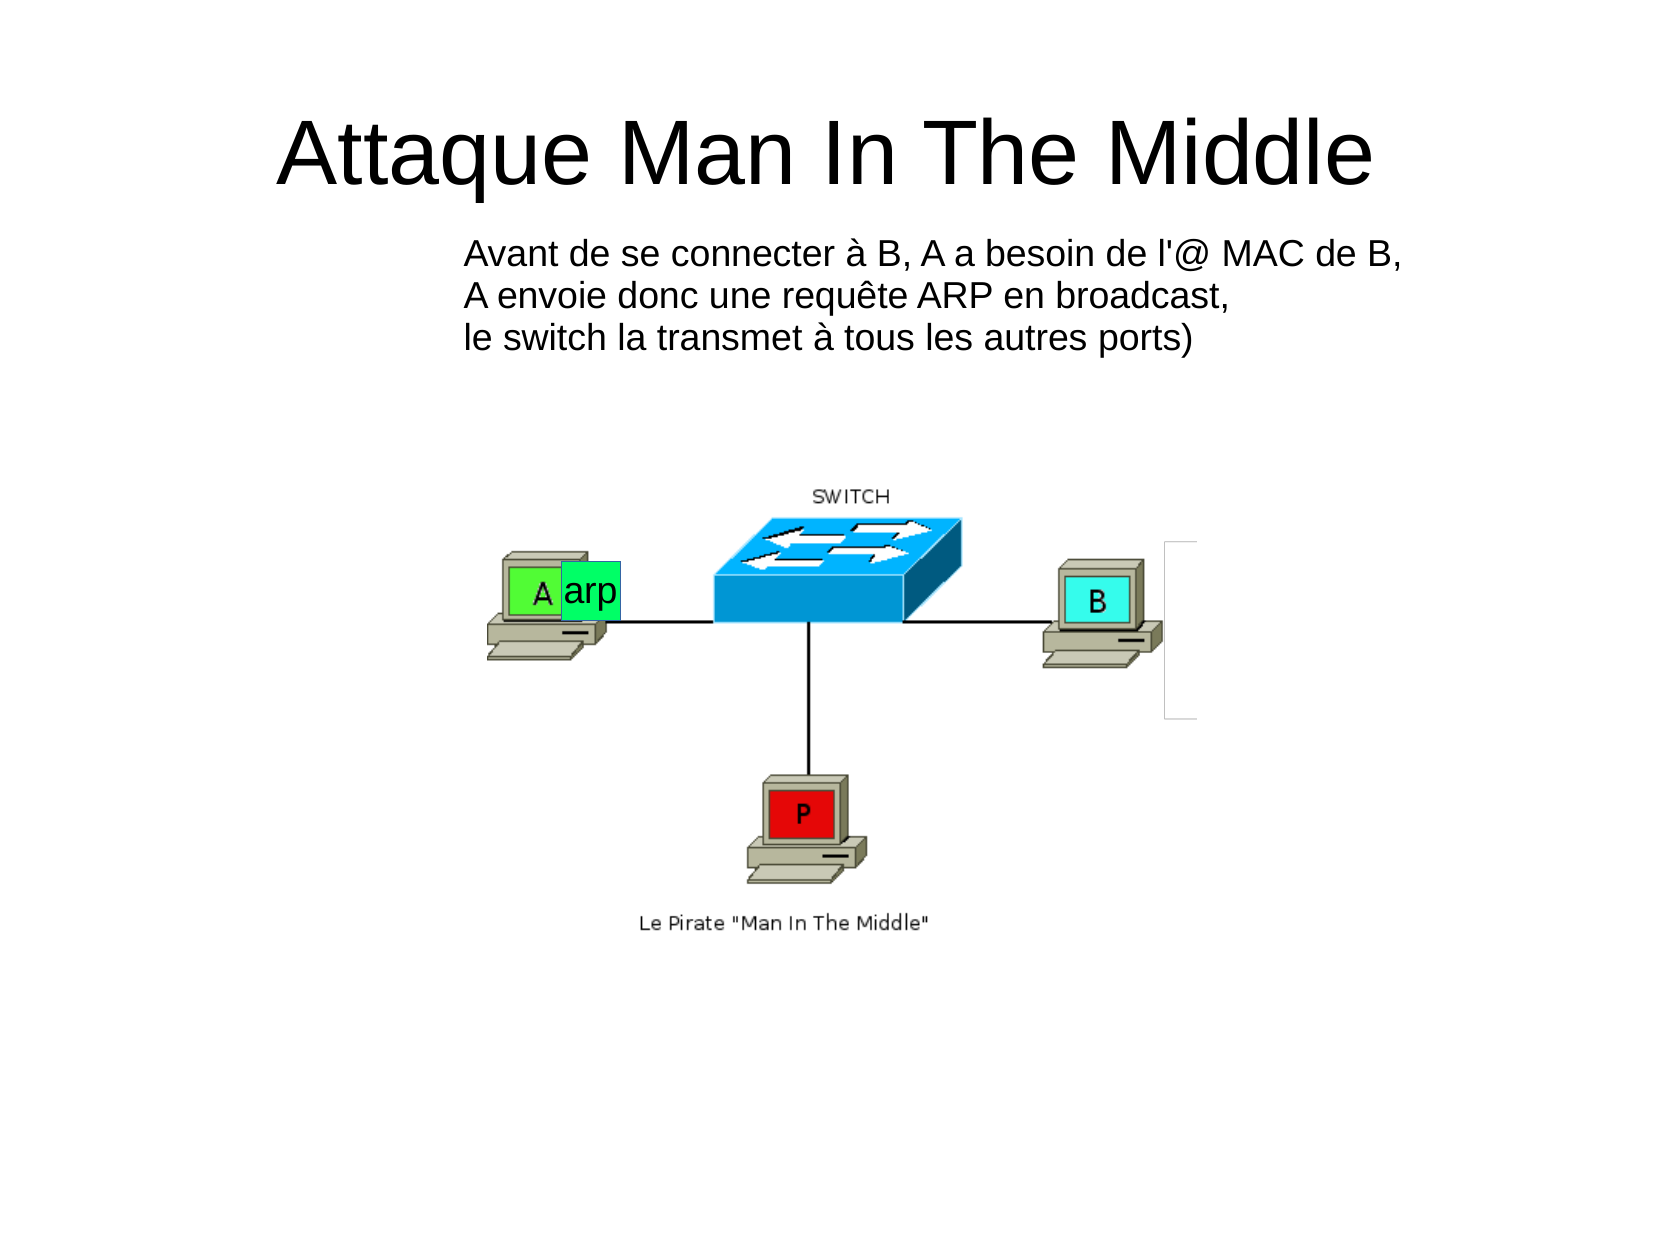

# Attaque Man In The Middle
Avant de se connecter à B, A a besoin de l'@ MAC de B,
A envoie donc une requête ARP en broadcast,
le switch la transmet à tous les autres ports)
arp
arp